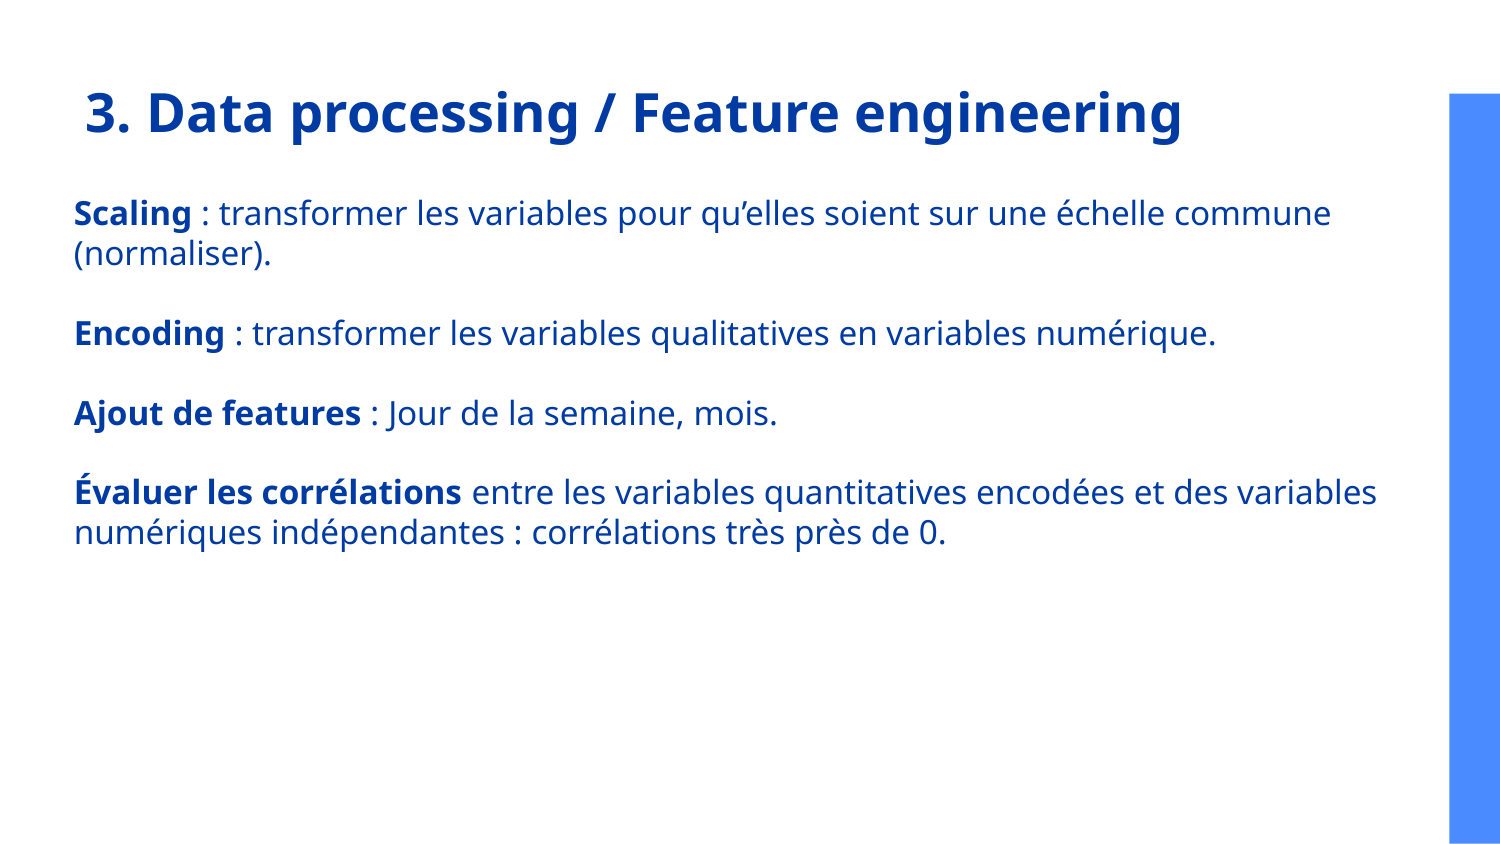

# 3. Data processing / Feature engineering
Scaling : transformer les variables pour qu’elles soient sur une échelle commune (normaliser).
Encoding : transformer les variables qualitatives en variables numérique.
Ajout de features : Jour de la semaine, mois.
Évaluer les corrélations entre les variables quantitatives encodées et des variables numériques indépendantes : corrélations très près de 0.